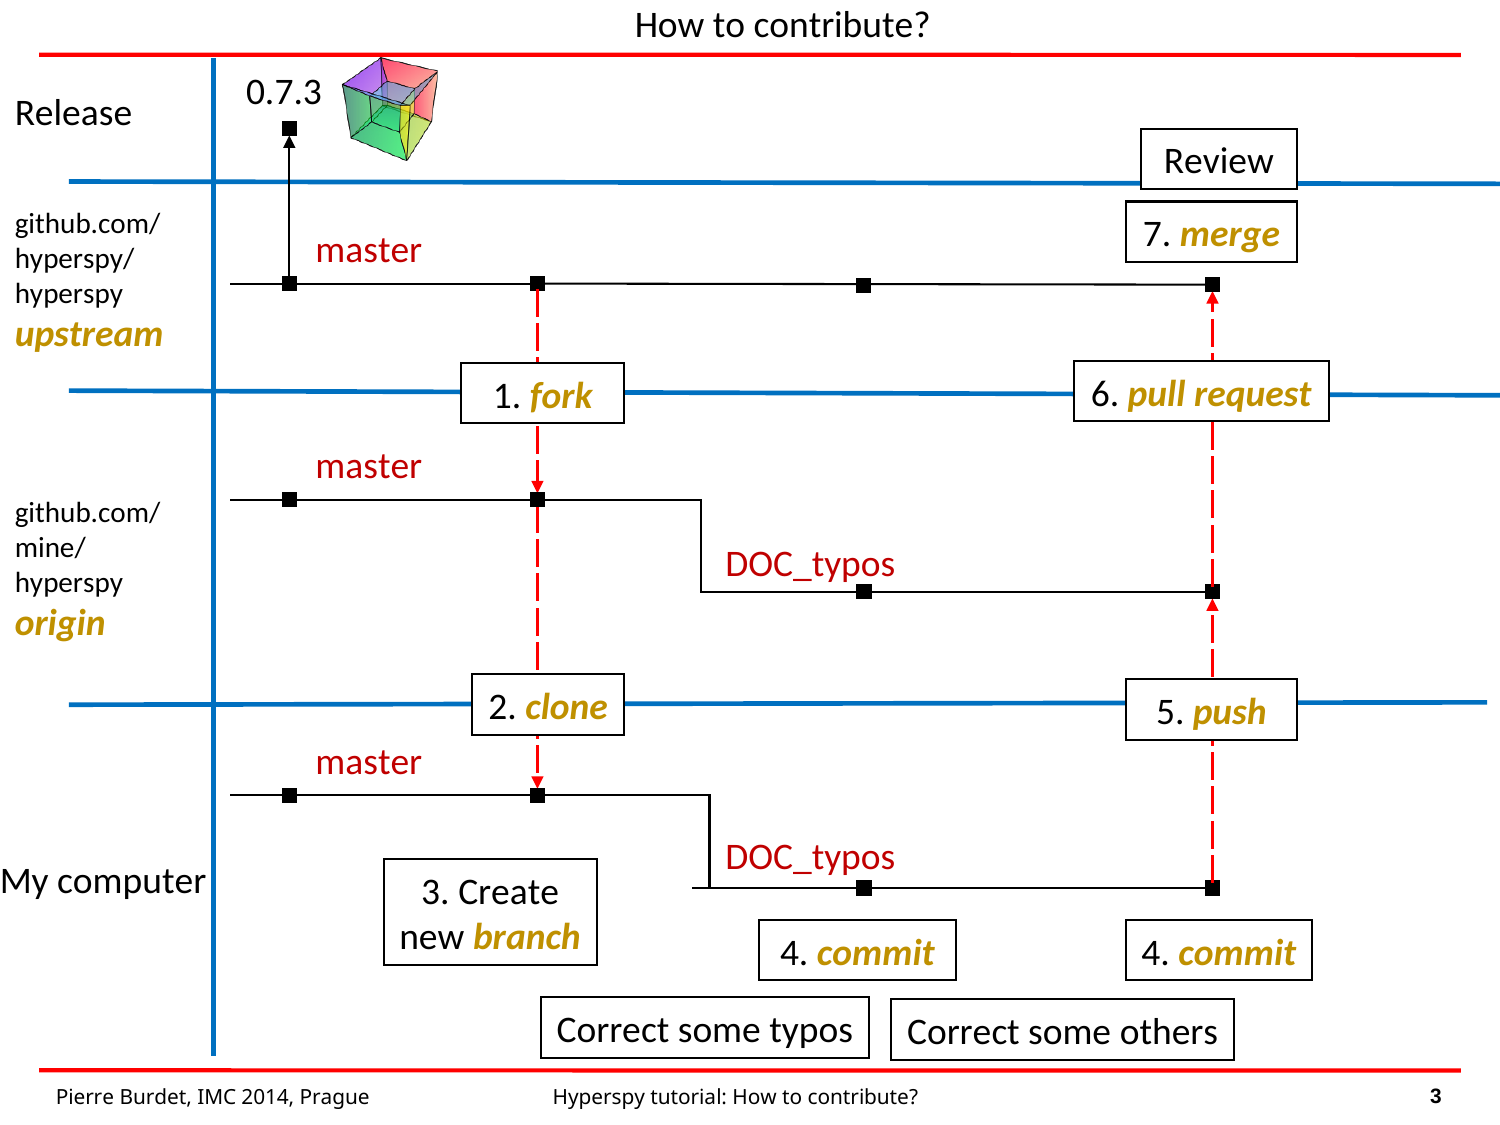

How to contribute?
0.7.3
Release
Review
github.com/
hyperspy/
hyperspy
upstream
7. merge
master
6. pull request
1. fork
master
github.com/
mine/
hyperspy
origin
DOC_typos
2. clone
5. push
master
DOC_typos
My computer
3. Create new branch
4. commit
4. commit
Ch 3.1 p. 24-25
Correct some typos
Correct some others